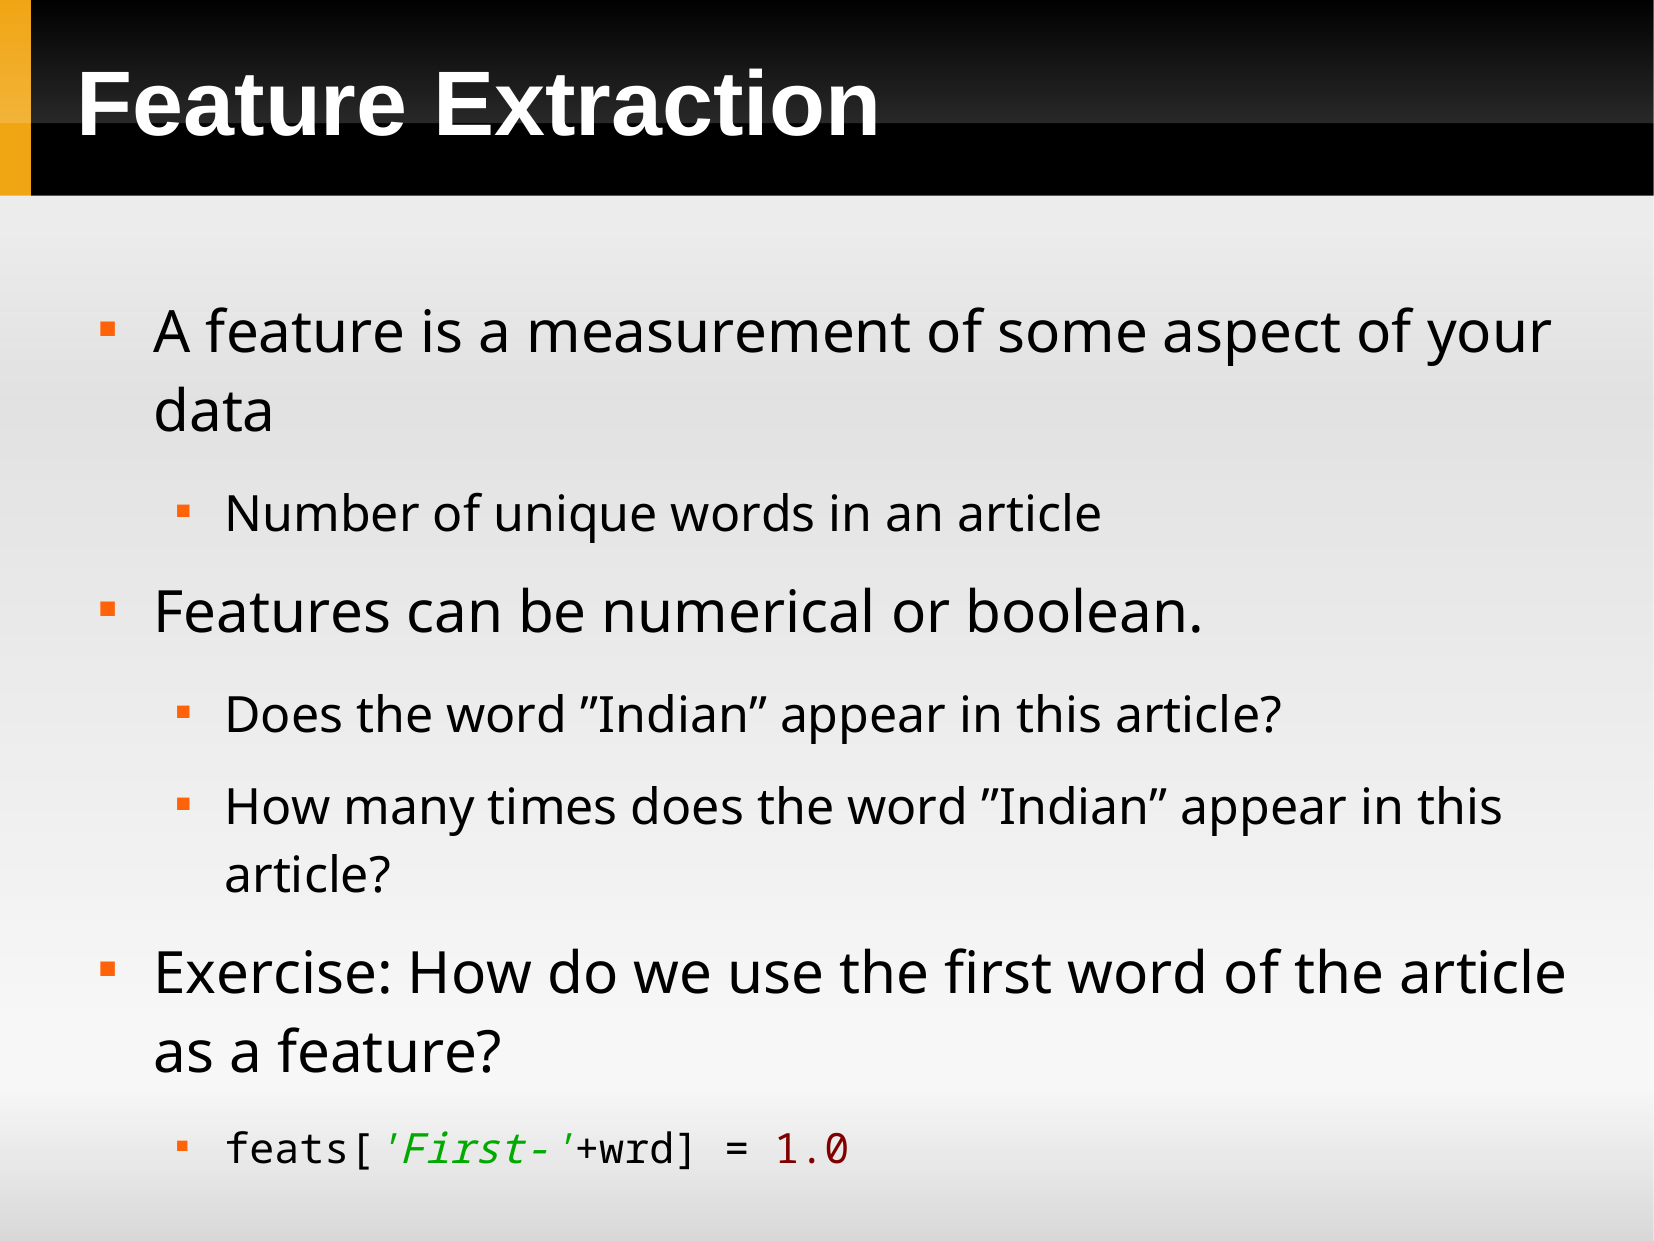

# Feature Extraction
A feature is a measurement of some aspect of your data
Number of unique words in an article
Features can be numerical or boolean.
Does the word ”Indian” appear in this article?
How many times does the word ”Indian” appear in this article?
Exercise: How do we use the first word of the article as a feature?
feats['First-'+wrd] = 1.0